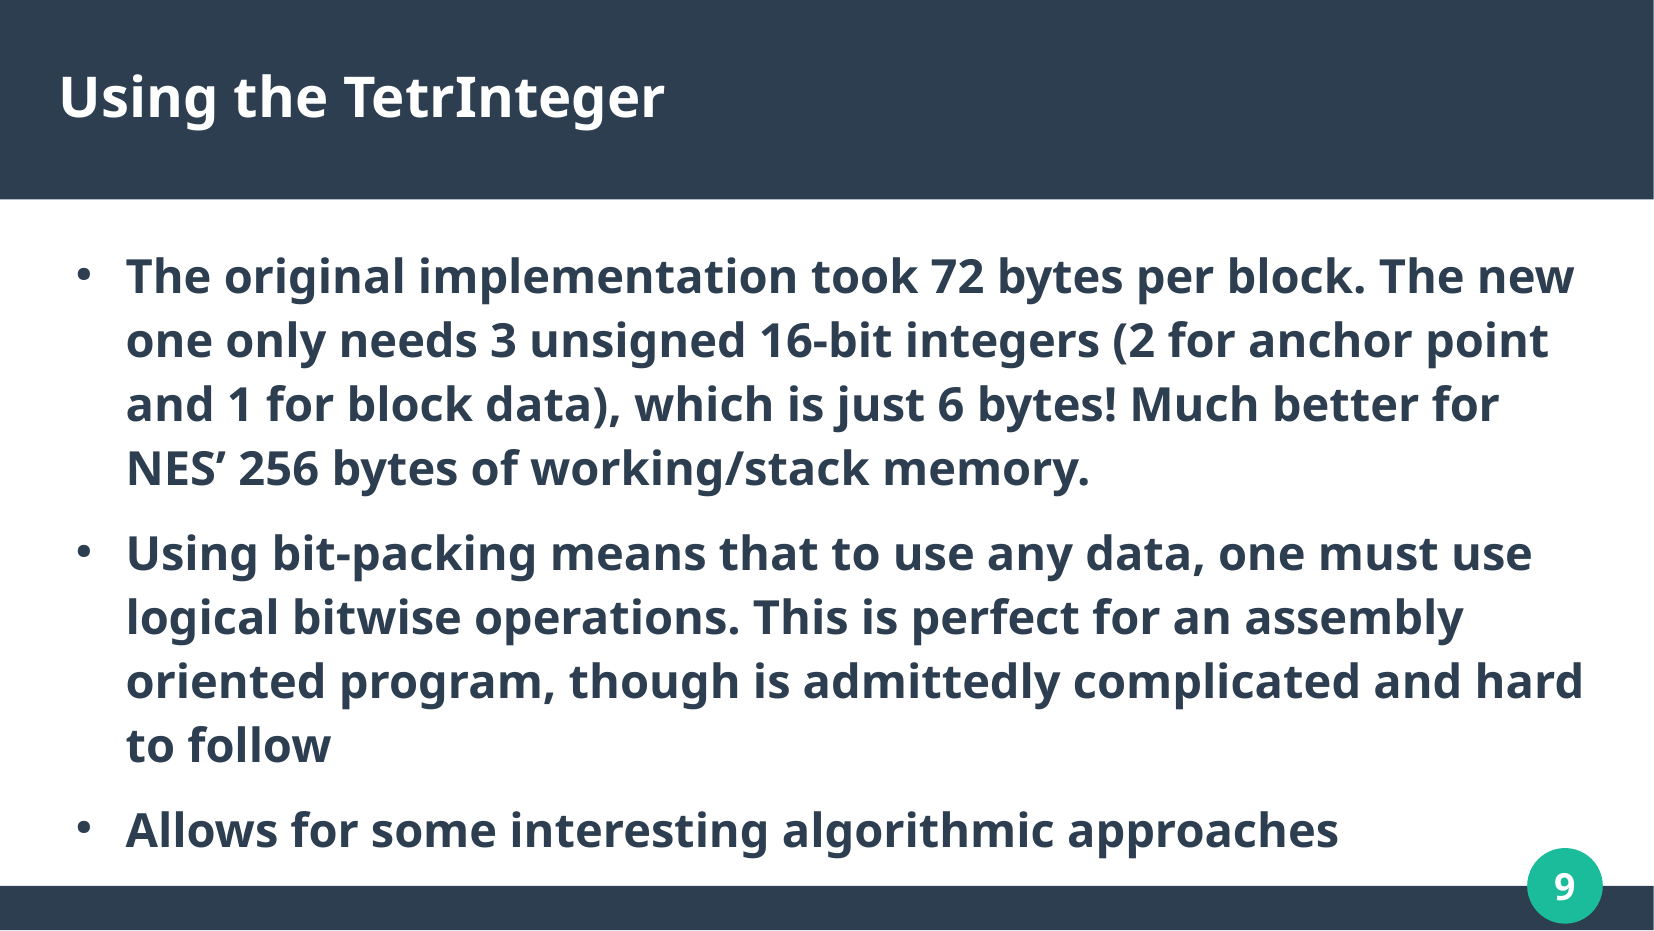

# Using the TetrInteger
The original implementation took 72 bytes per block. The new one only needs 3 unsigned 16-bit integers (2 for anchor point and 1 for block data), which is just 6 bytes! Much better for NES’ 256 bytes of working/stack memory.
Using bit-packing means that to use any data, one must use logical bitwise operations. This is perfect for an assembly oriented program, though is admittedly complicated and hard to follow
Allows for some interesting algorithmic approaches